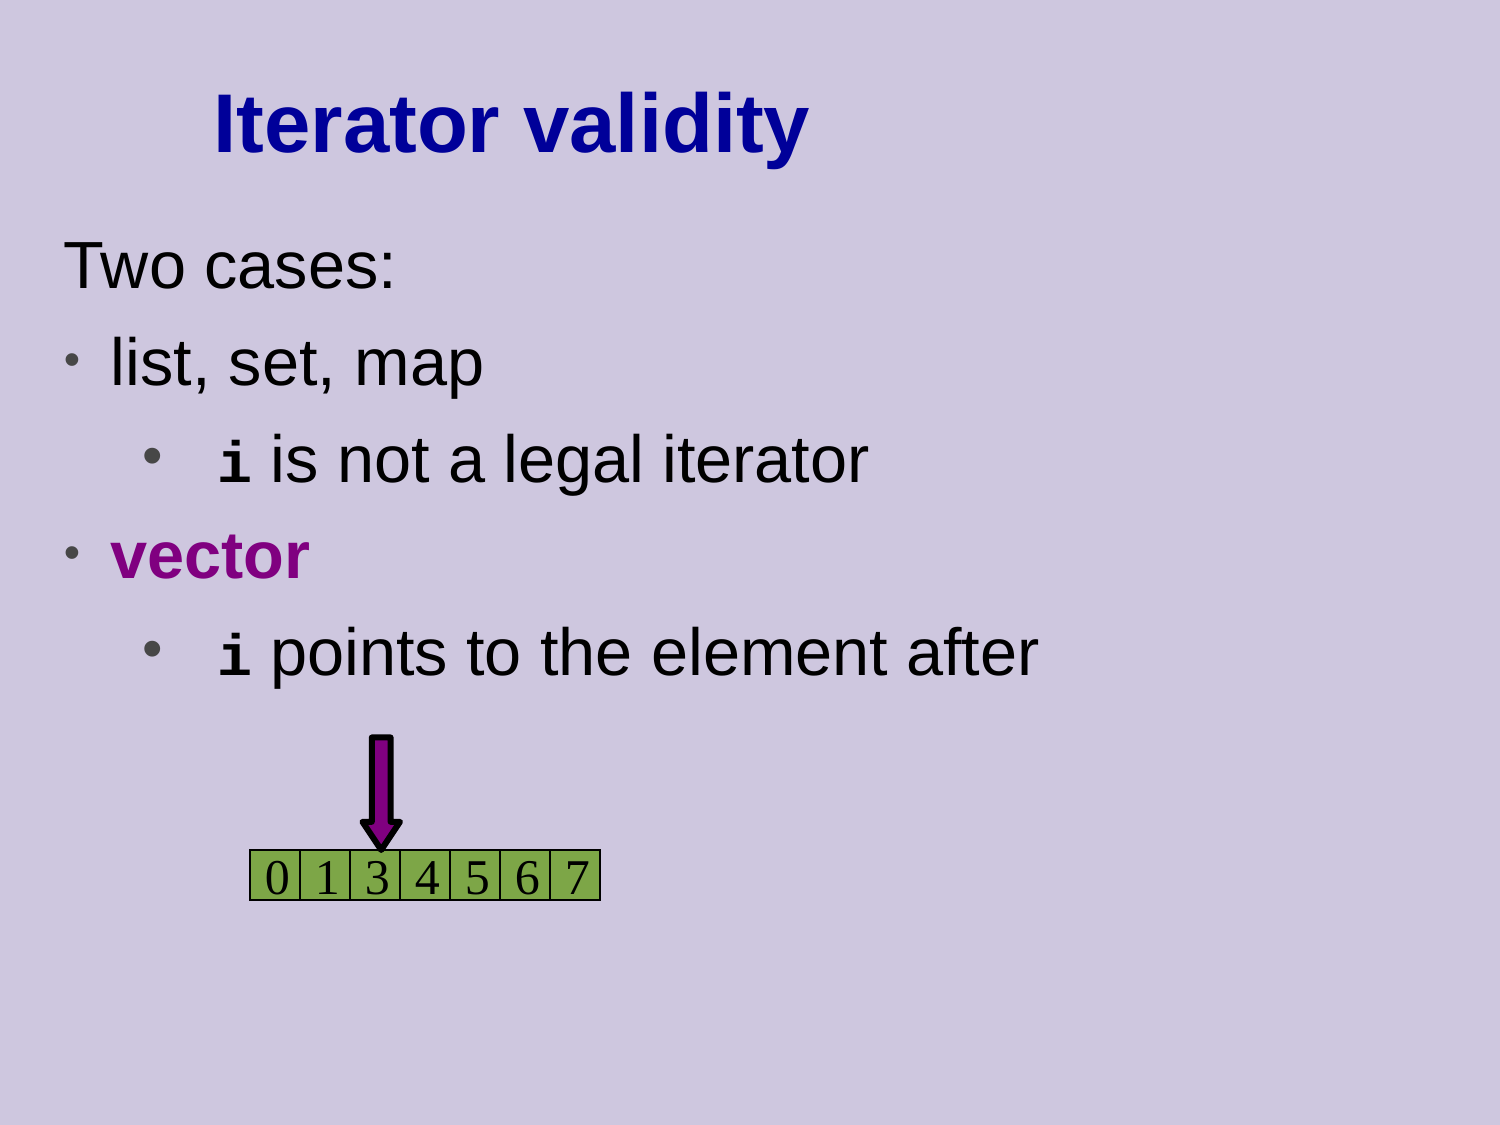

# Iterator validity
Two cases:
list, set, map
i is not a legal iterator
vector
i points to the element after
0
1
3
4
5
6
7